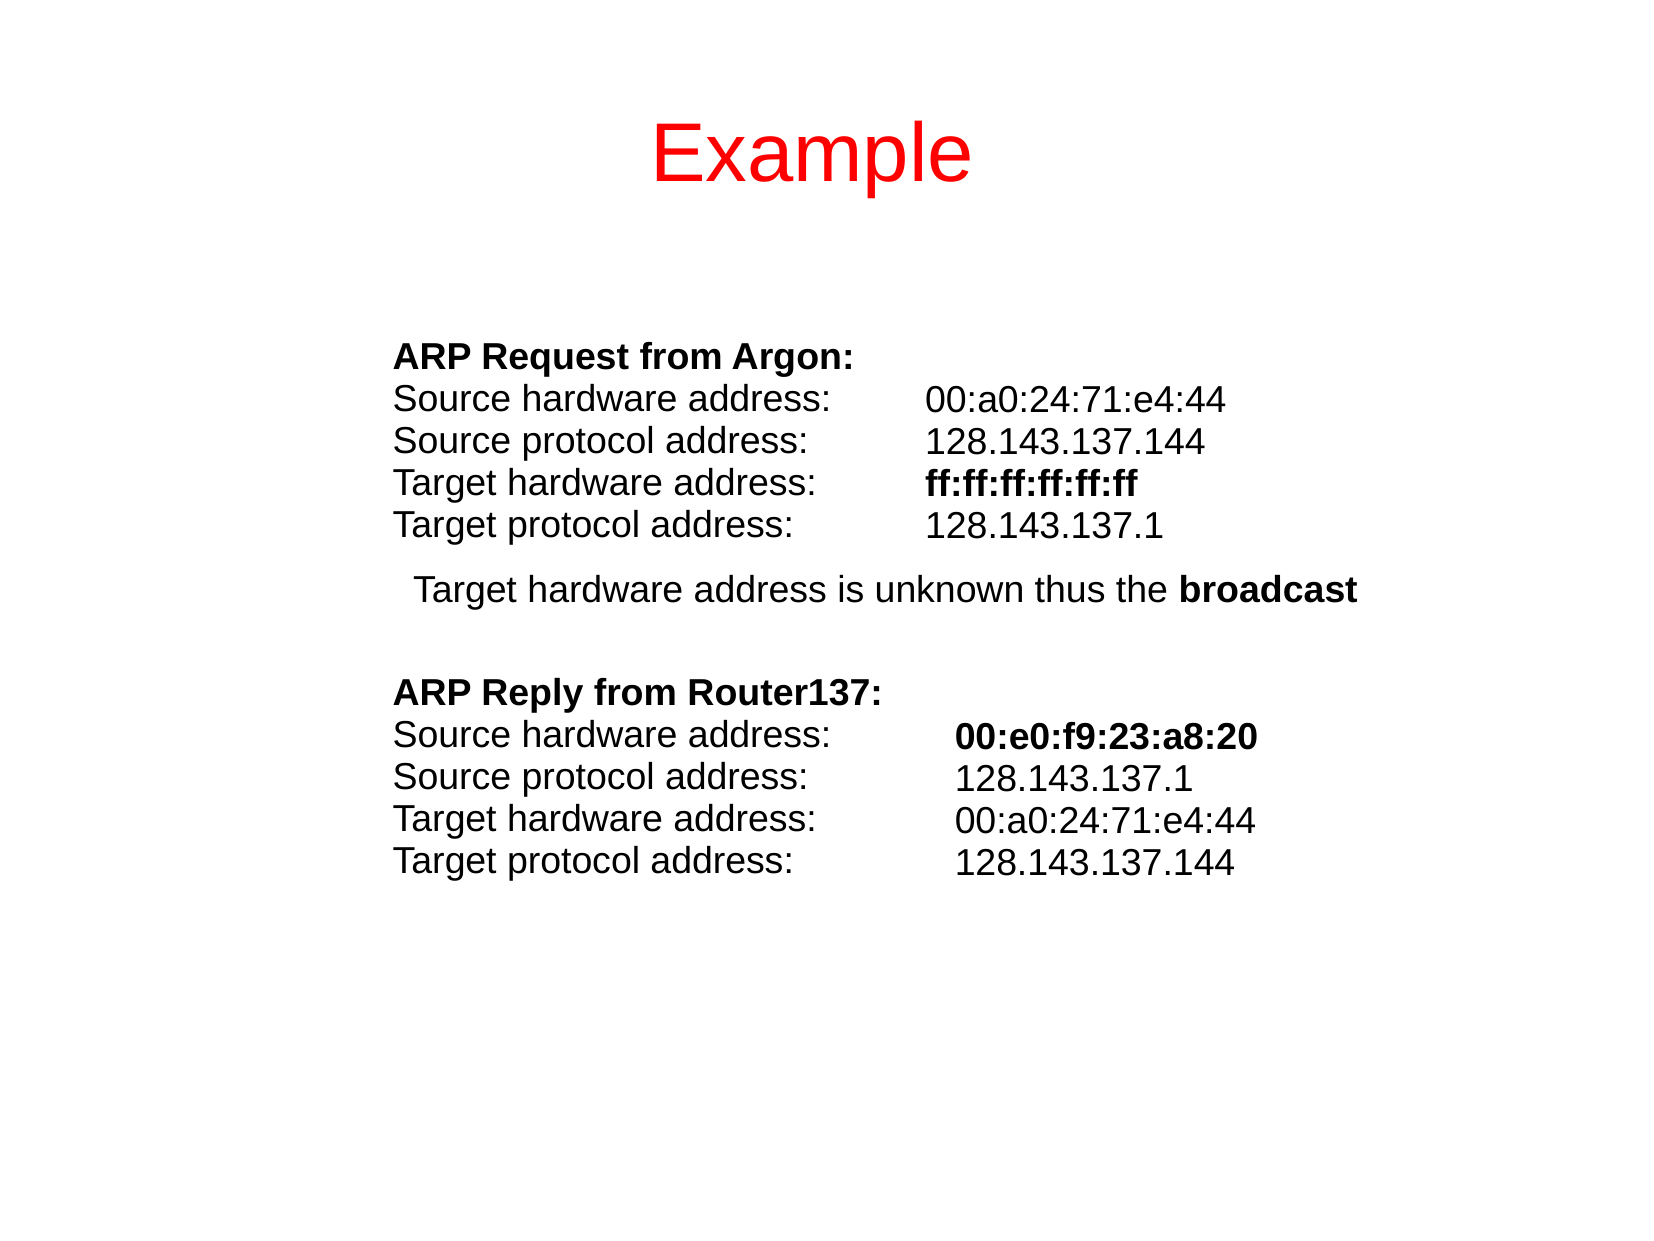

# Example
ARP Request from Argon:
Source hardware address:
Source protocol address:
Target hardware address:
Target protocol address:
ARP Reply from Router137:
Source hardware address:
Source protocol address:
Target hardware address:
Target protocol address:
00:a0:24:71:e4:44
128.143.137.144
ff:ff:ff:ff:ff:ff
128.143.137.1
Target hardware address is unknown thus the broadcast
00:e0:f9:23:a8:20
128.143.137.1
00:a0:24:71:e4:44
128.143.137.144